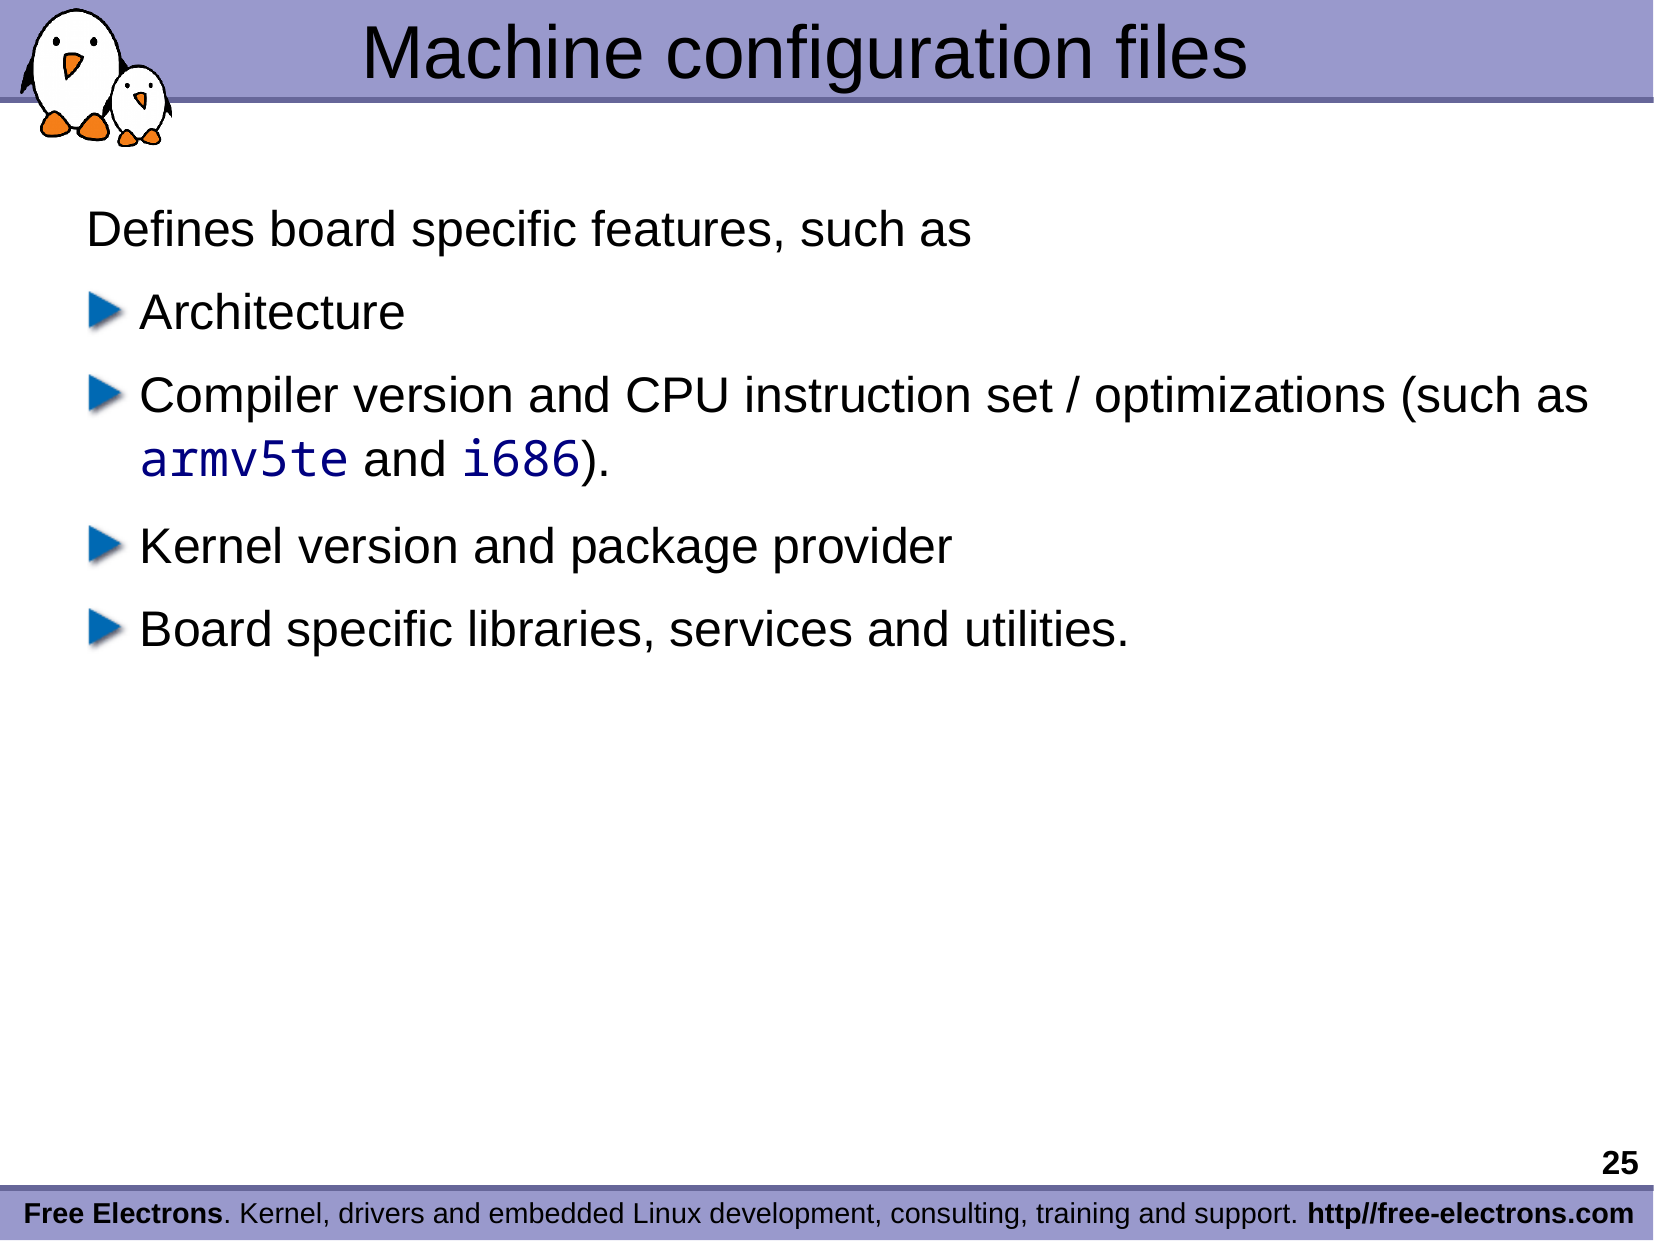

# Machine configuration files
Defines board specific features, such as
Architecture
Compiler version and CPU instruction set / optimizations (such as armv5te and i686).
Kernel version and package provider
Board specific libraries, services and utilities.